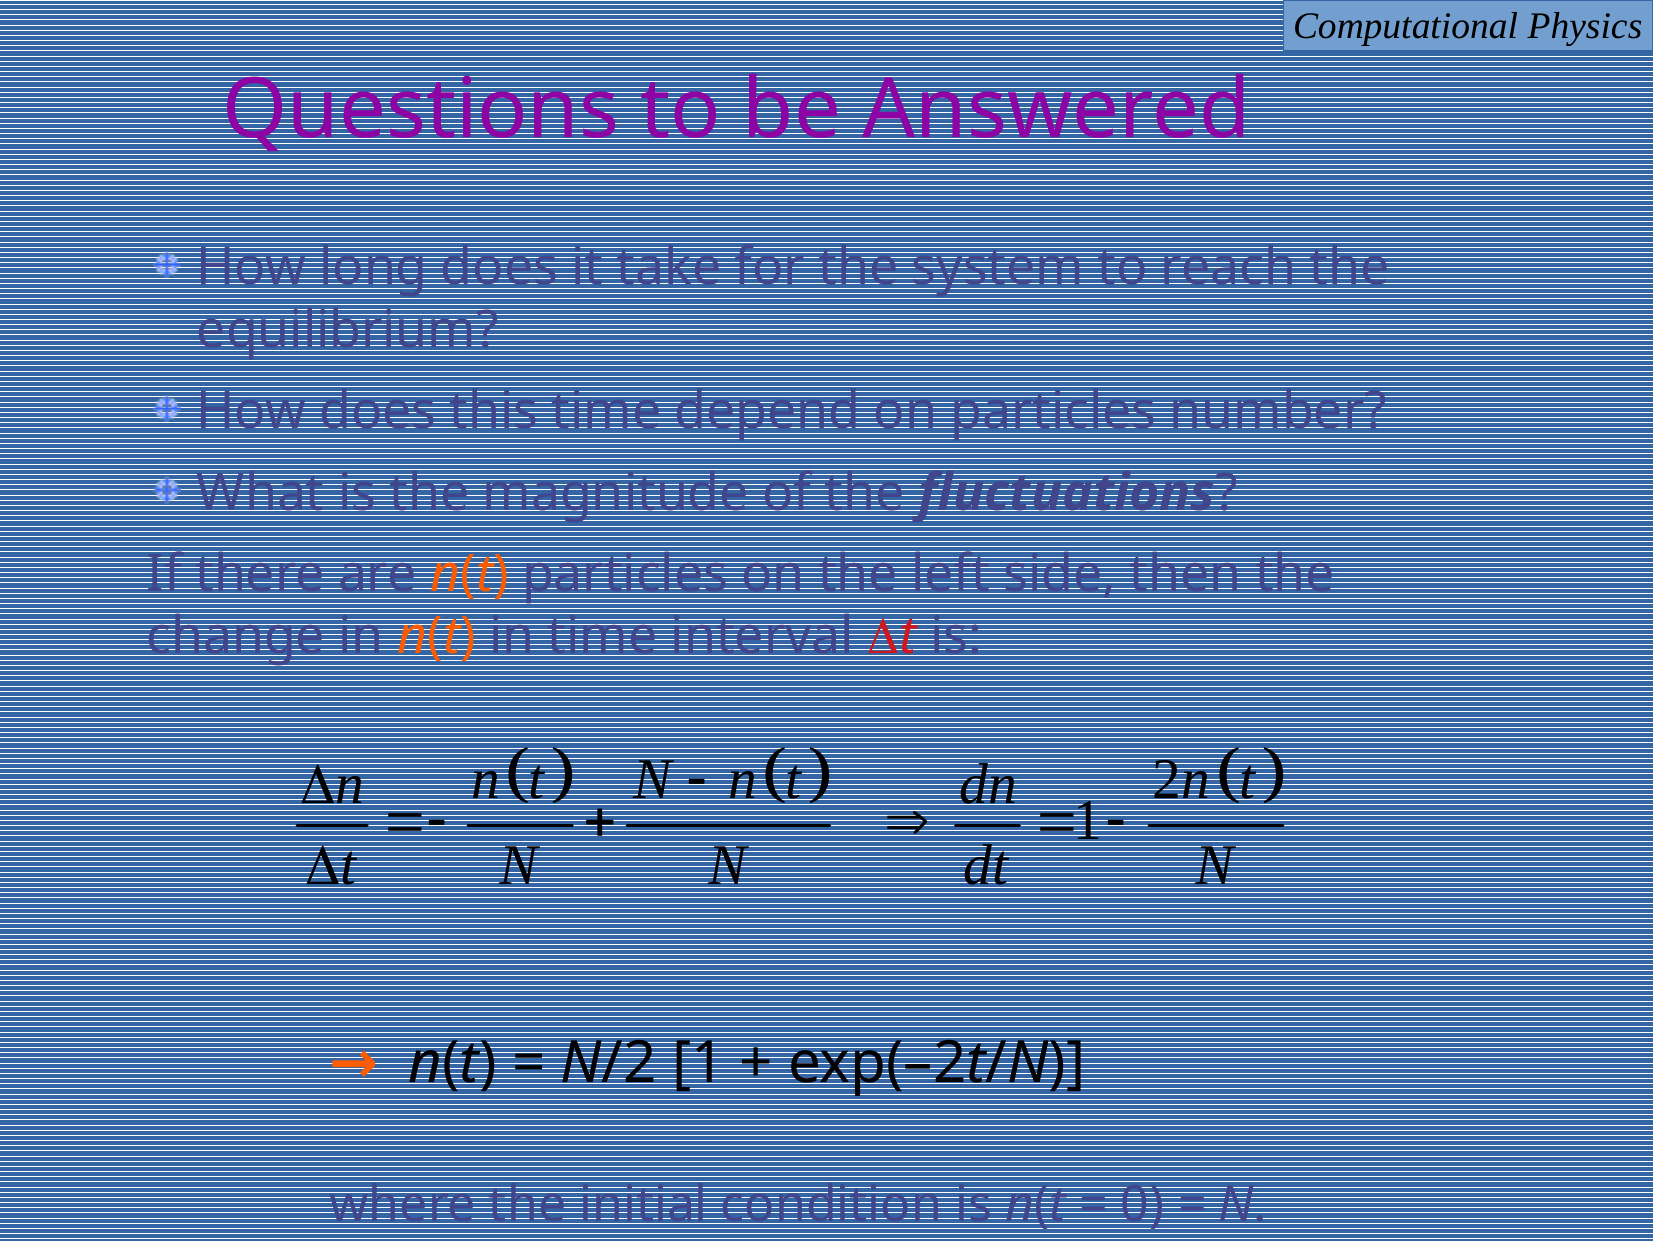

# Questions to be Answered
How long does it take for the system to reach the equilibrium?
How does this time depend on particles number?
What is the magnitude of the fluctuations?
If there are n(t) particles on the left side, then the change in n(t) in time interval t is:
→ n(t) = N/2 [1 + exp(–2t/N)]
where the initial condition is n(t = 0) = N.